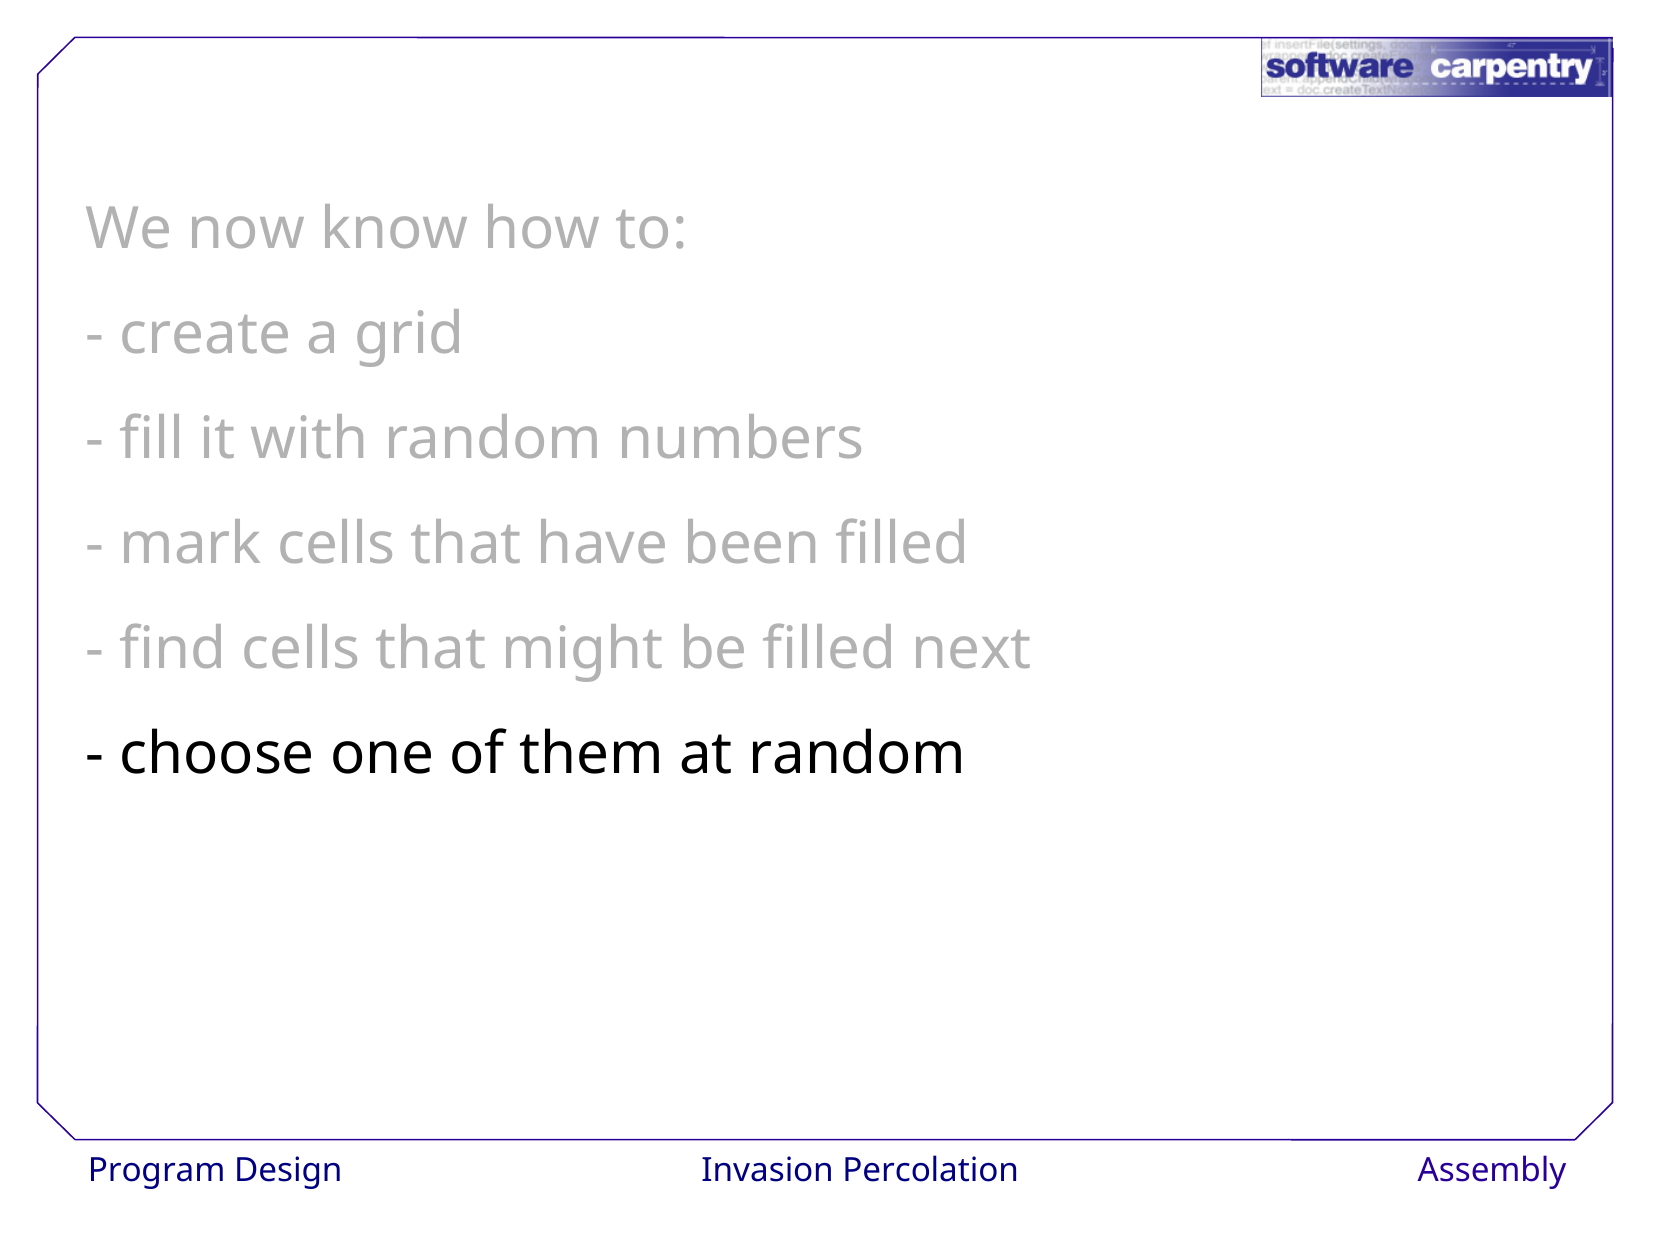

We now know how to:
- create a grid
- fill it with random numbers
- mark cells that have been filled
- find cells that might be filled next
- choose one of them at random